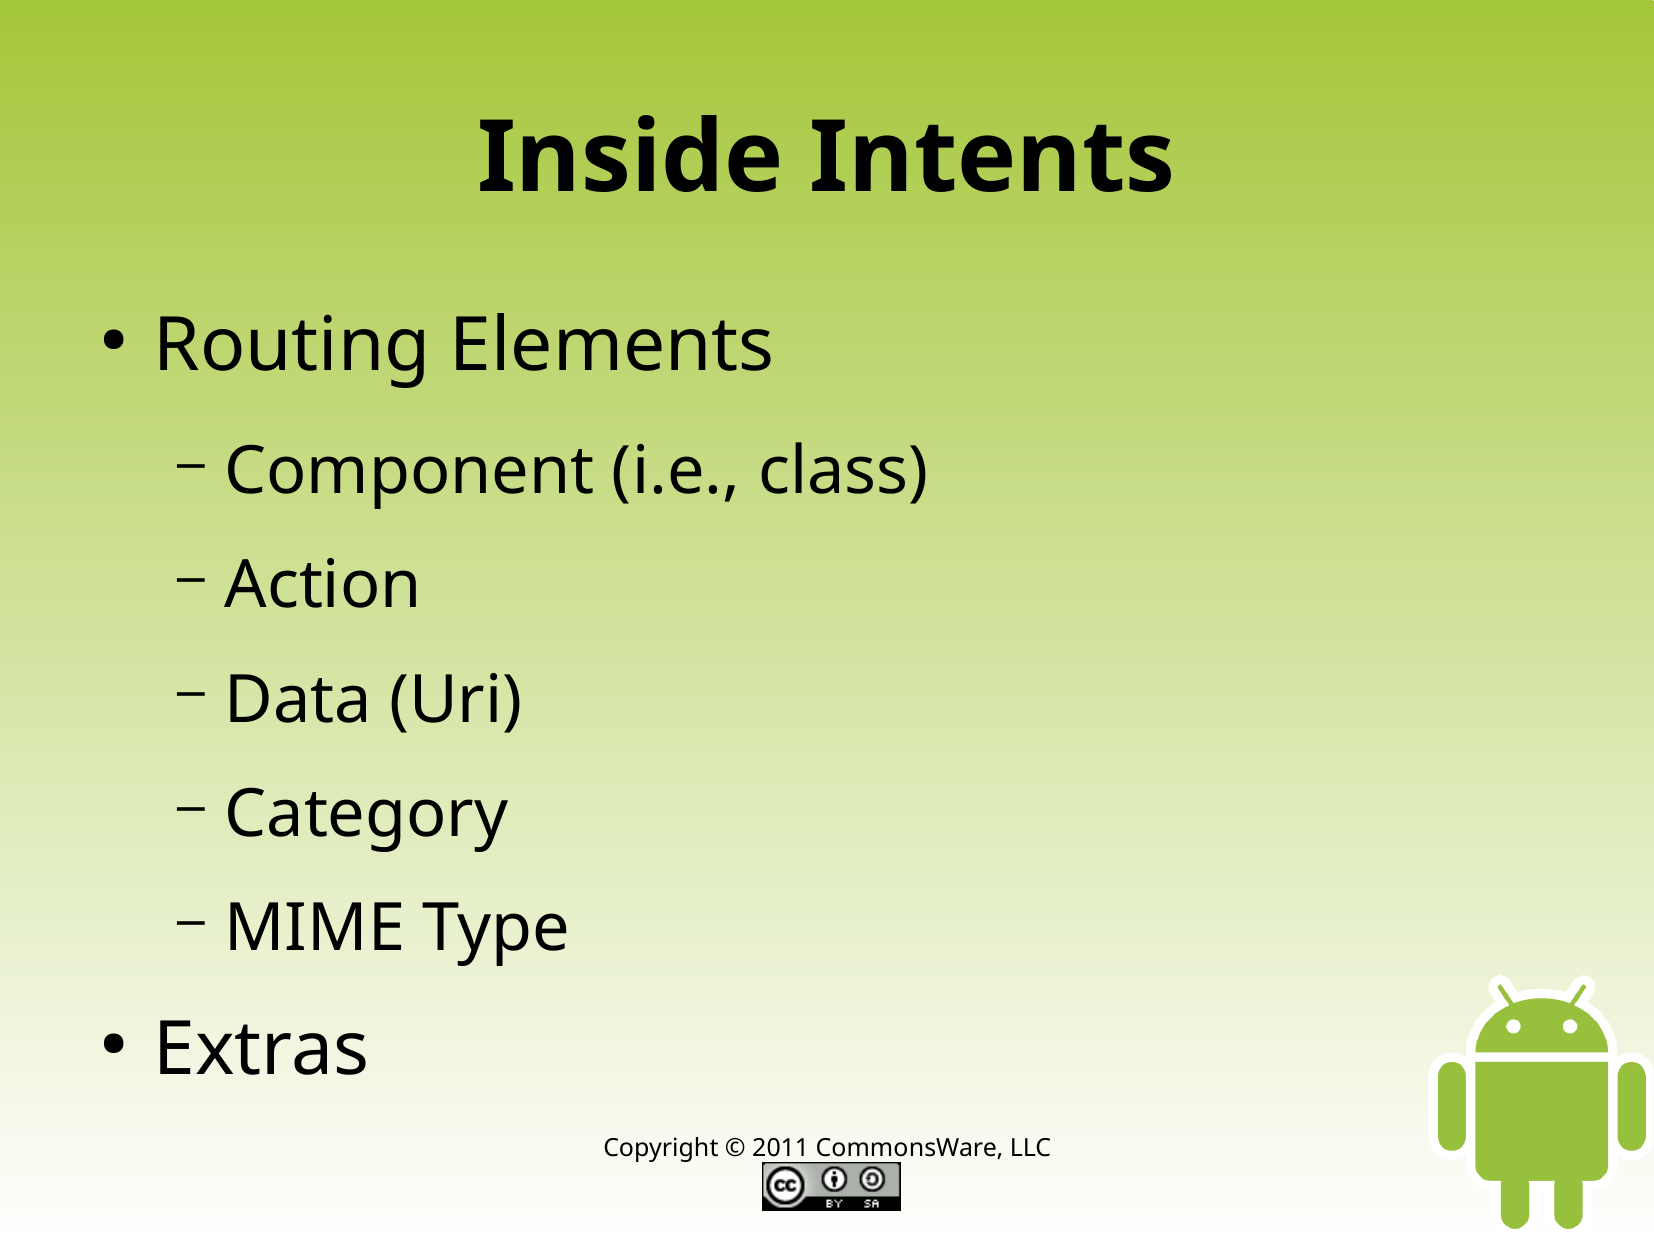

# Inside Intents
Routing Elements
Component (i.e., class)
Action
Data (Uri)
Category
MIME Type
Extras